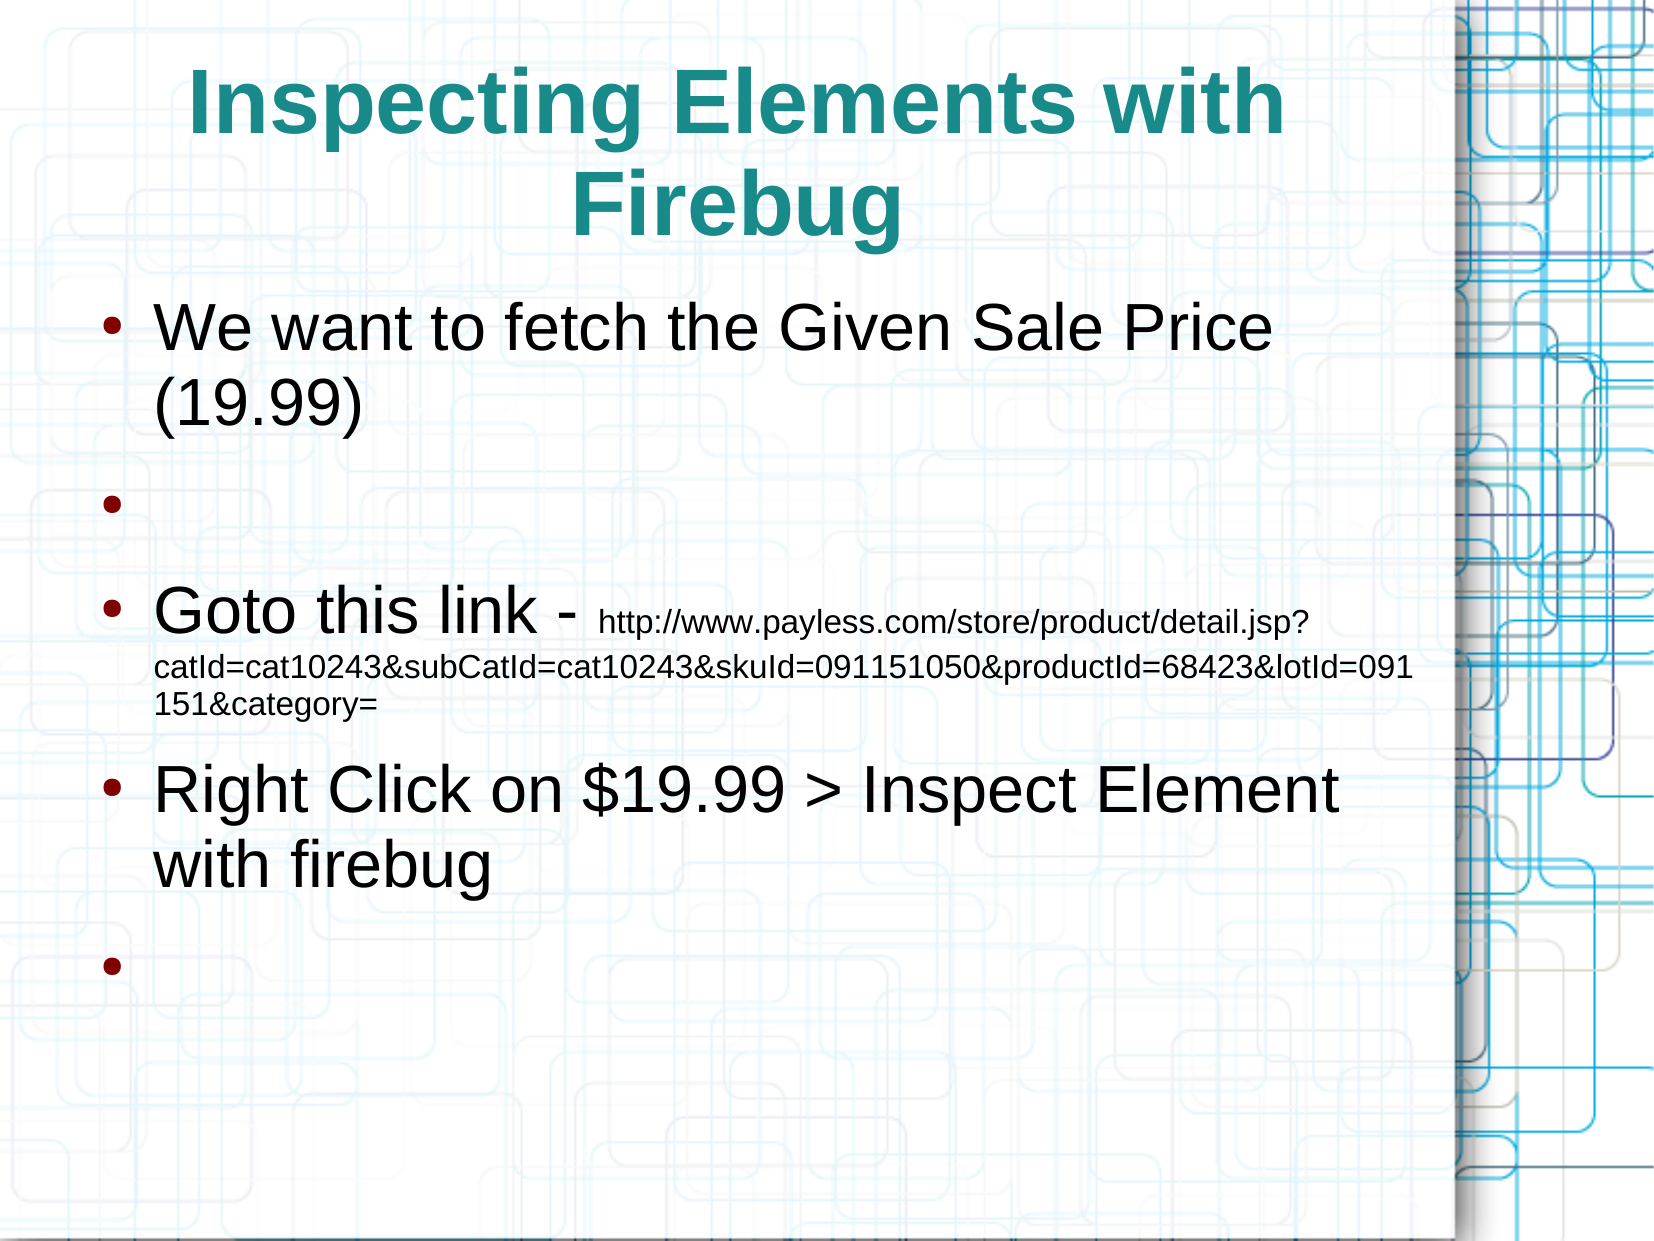

# Inspecting Elements with Firebug
We want to fetch the Given Sale Price (19.99)
Goto this link - http://www.payless.com/store/product/detail.jsp?catId=cat10243&subCatId=cat10243&skuId=091151050&productId=68423&lotId=091151&category=
Right Click on $19.99 > Inspect Element with firebug